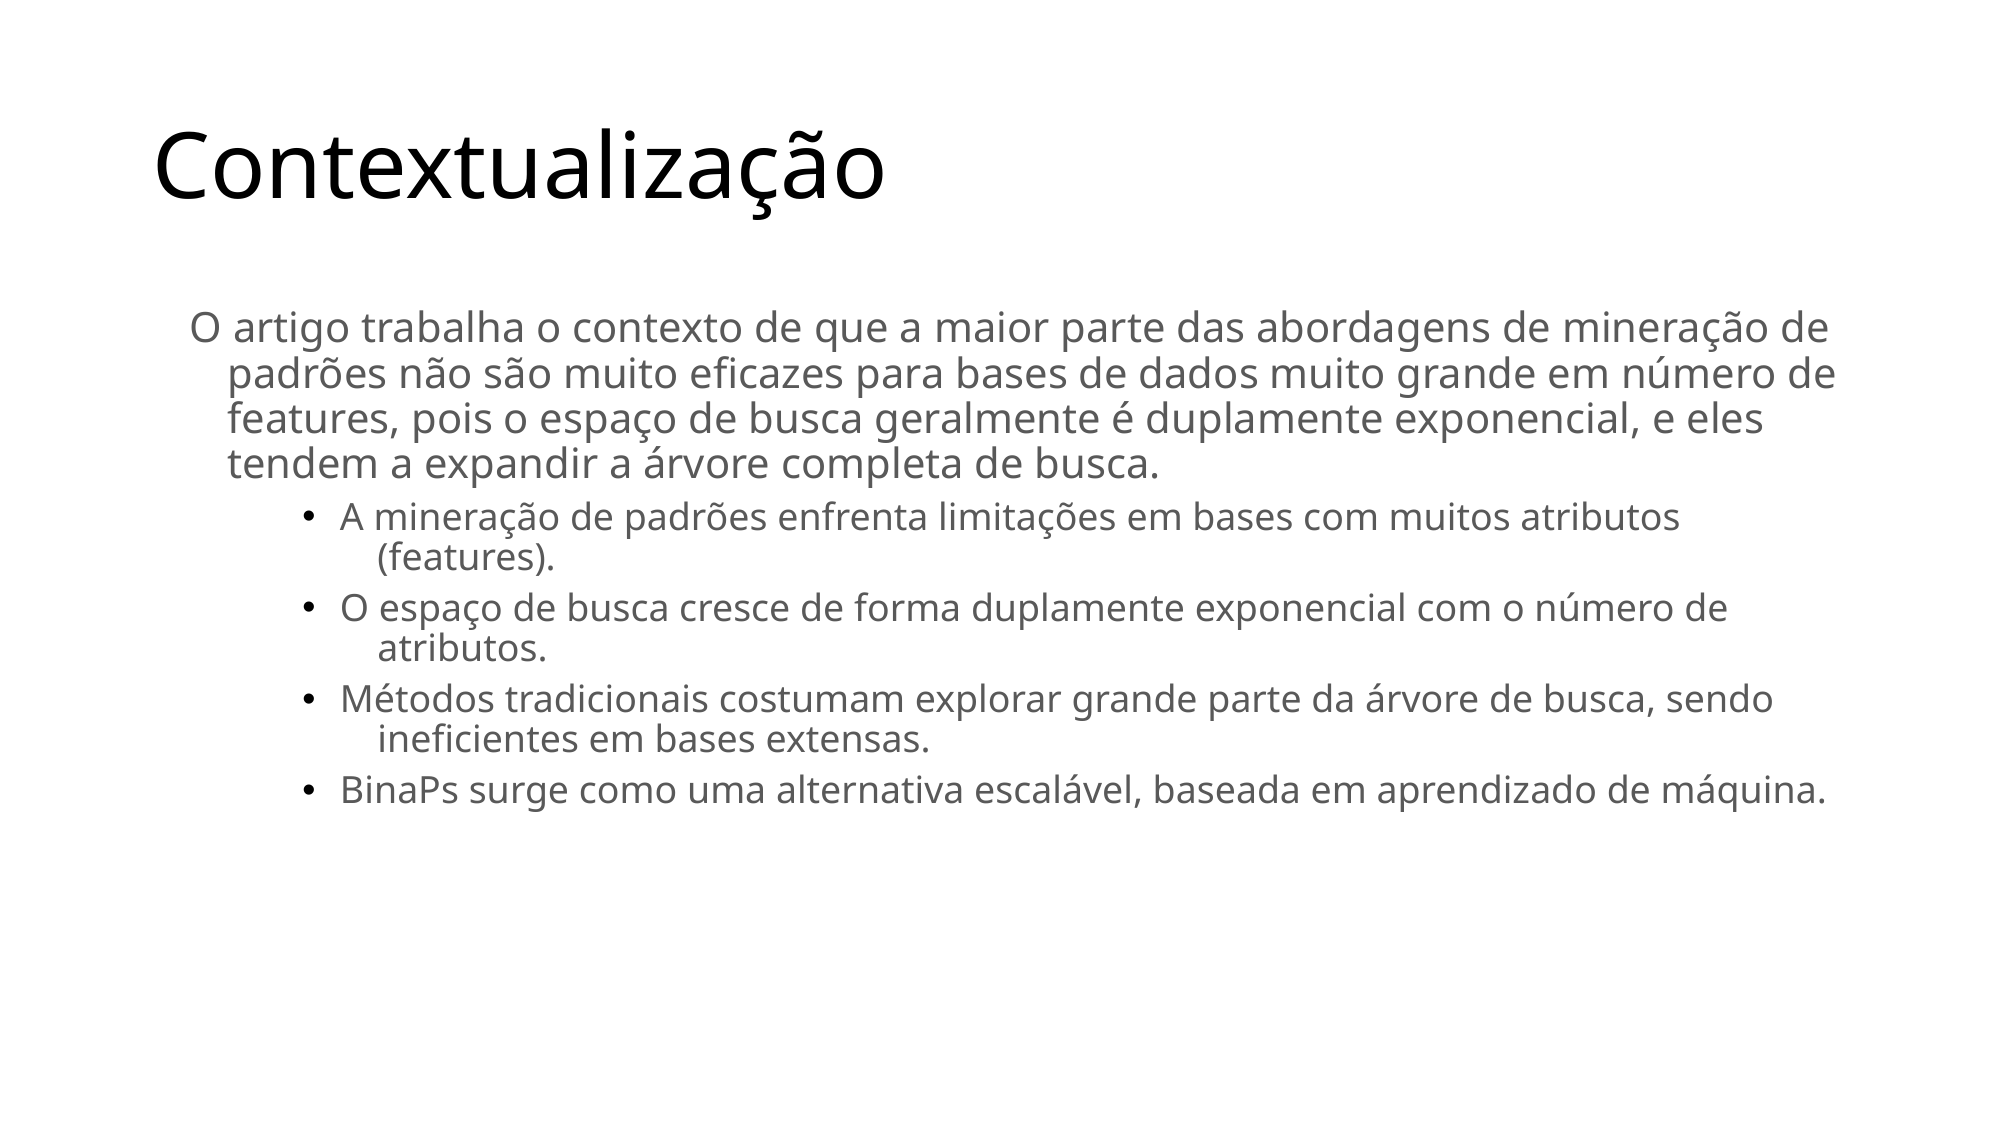

# Contextualização
O artigo trabalha o contexto de que a maior parte das abordagens de mineração de padrões não são muito eficazes para bases de dados muito grande em número de features, pois o espaço de busca geralmente é duplamente exponencial, e eles tendem a expandir a árvore completa de busca.
A mineração de padrões enfrenta limitações em bases com muitos atributos (features).
O espaço de busca cresce de forma duplamente exponencial com o número de atributos.
Métodos tradicionais costumam explorar grande parte da árvore de busca, sendo ineficientes em bases extensas.
BinaPs surge como uma alternativa escalável, baseada em aprendizado de máquina.